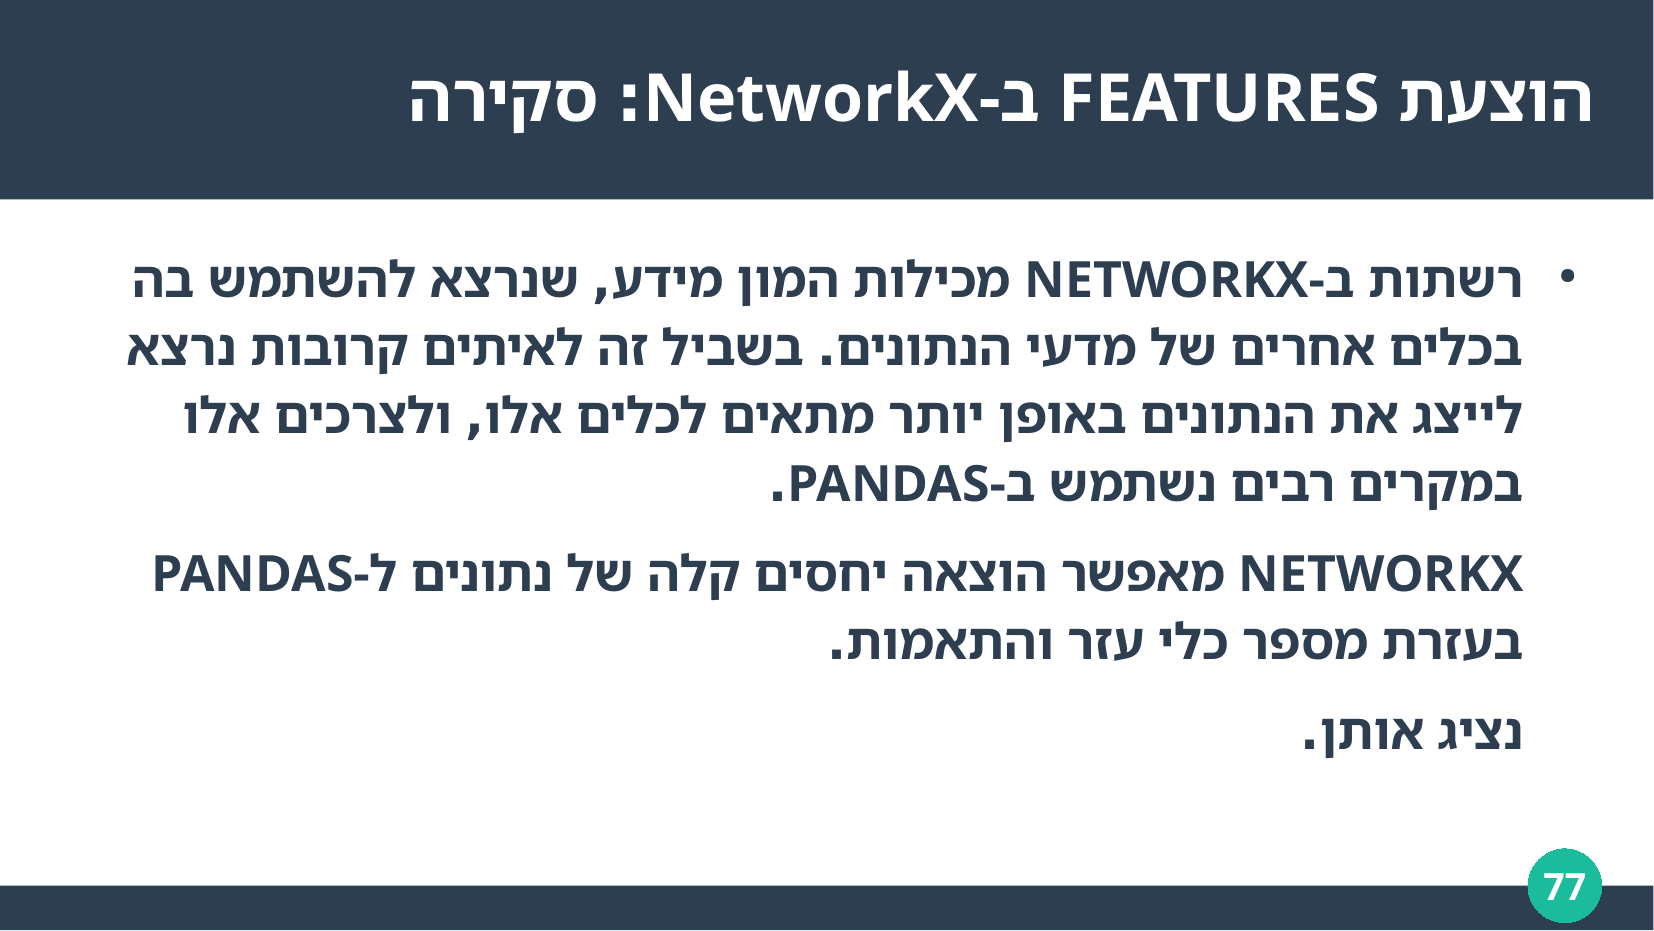

# הוצעת FEATURES ב-NetworkX: סקירה
רשתות ב-NETWORKX מכילות המון מידע, שנרצא להשתמש בה בכלים אחרים של מדעי הנתונים. בשביל זה לאיתים קרובות נרצא לייצג את הנתונים באופן יותר מתאים לכלים אלו, ולצרכים אלו במקרים רבים נשתמש ב-PANDAS.
NETWORKX מאפשר הוצאה יחסים קלה של נתונים ל-PANDAS בעזרת מספר כלי עזר והתאמות.
נציג אותן.
77